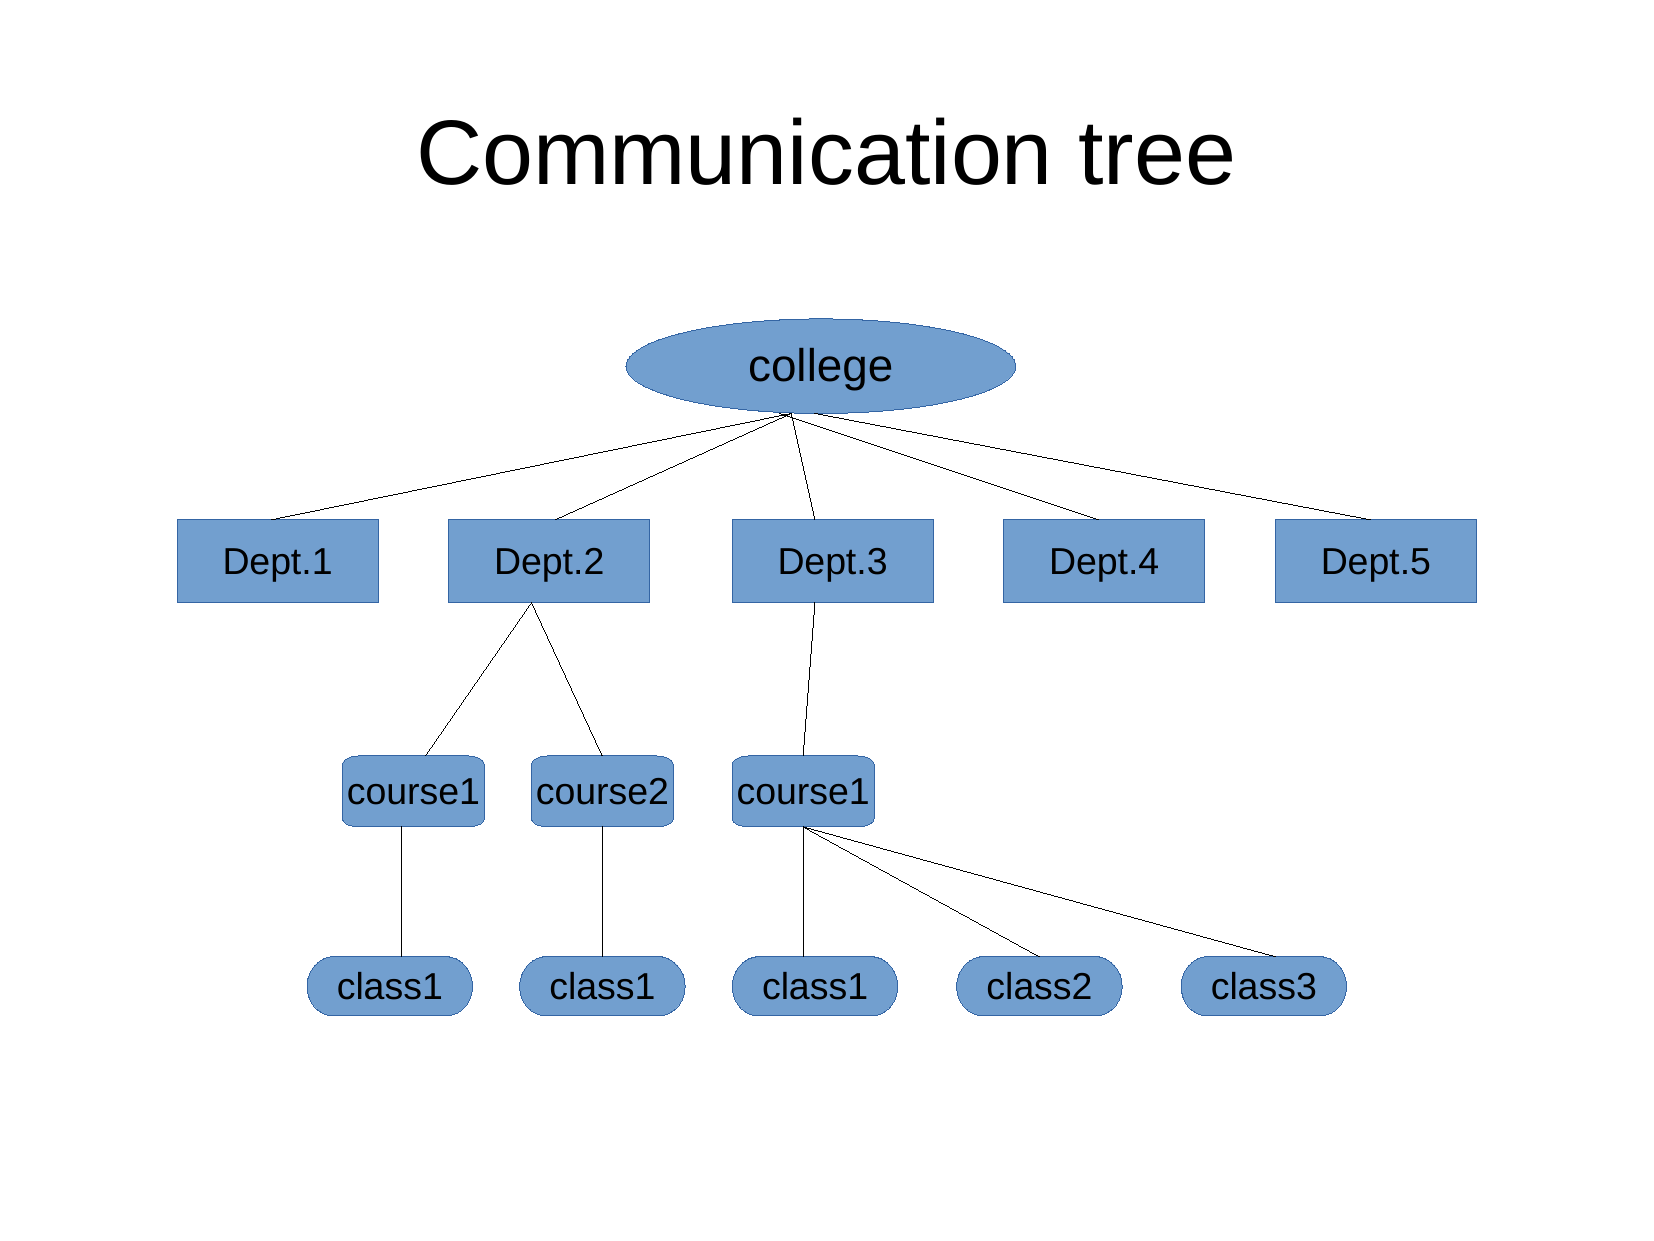

# Communication tree
college
Dept.1
Dept.2
Dept.3
Dept.4
Dept.5
course1
course2
course1
class1
class1
class1
class2
class3